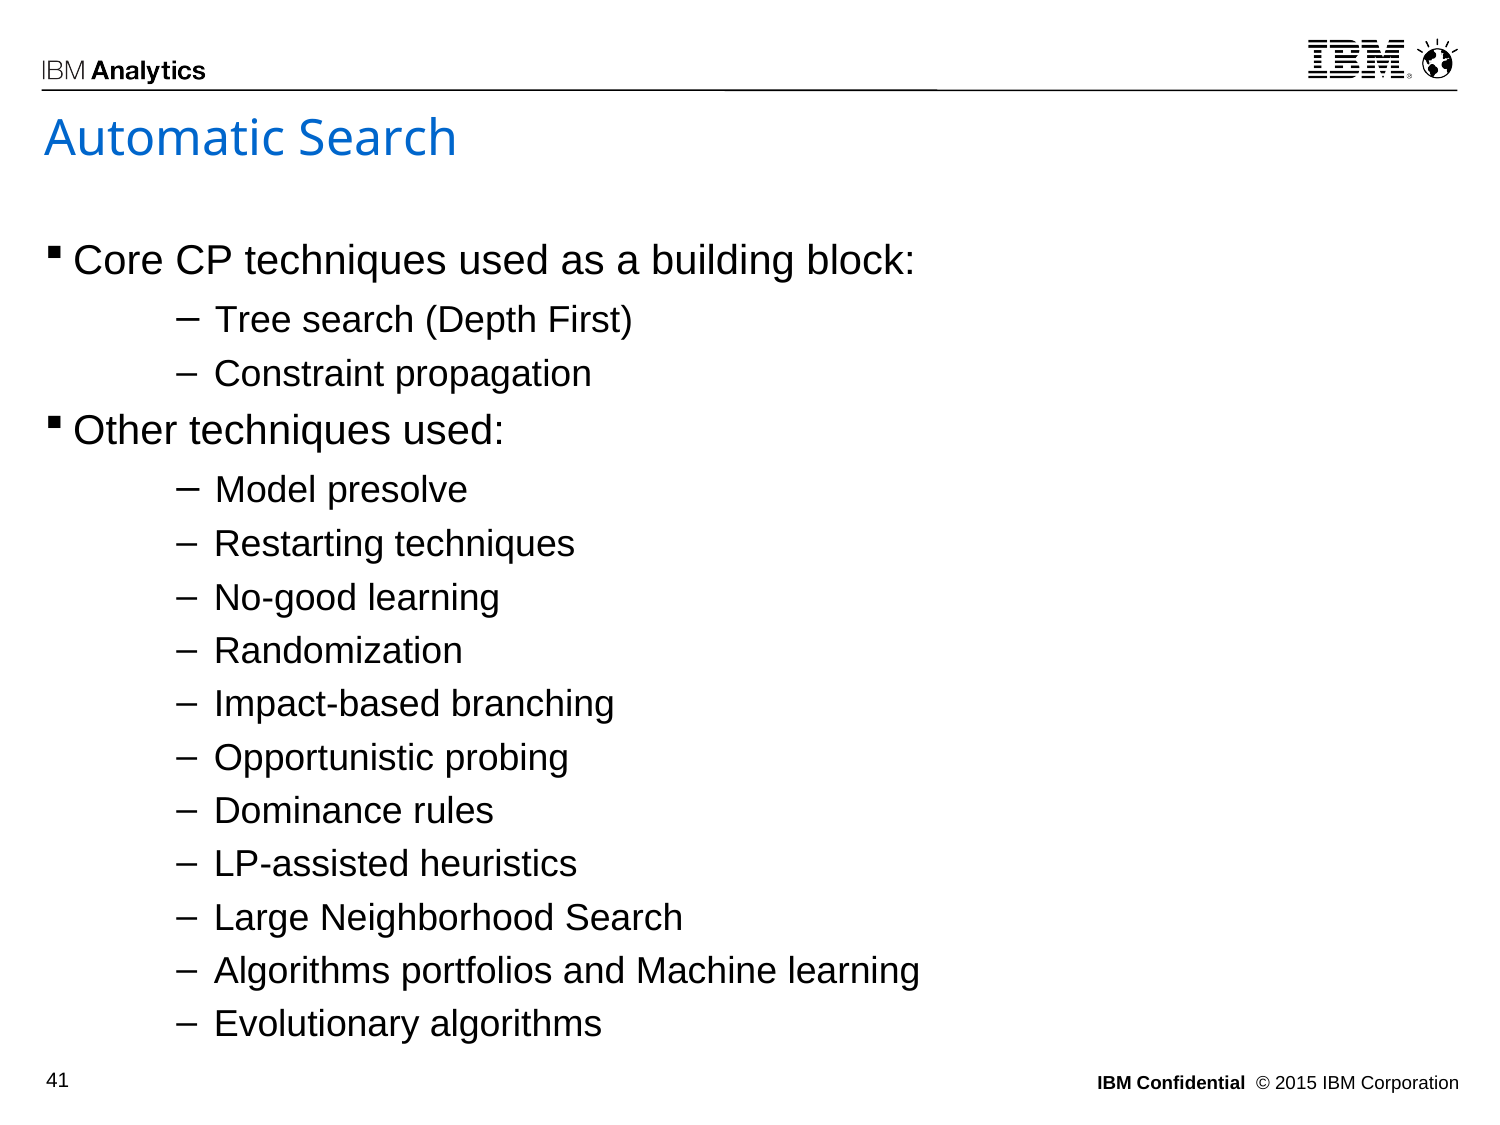

# Automatic Search
Core CP techniques used as a building block:
 Tree search (Depth First)
 Constraint propagation
Other techniques used:
 Model presolve
 Restarting techniques
 No-good learning
 Randomization
 Impact-based branching
 Opportunistic probing
 Dominance rules
 LP-assisted heuristics
 Large Neighborhood Search
 Algorithms portfolios and Machine learning
 Evolutionary algorithms